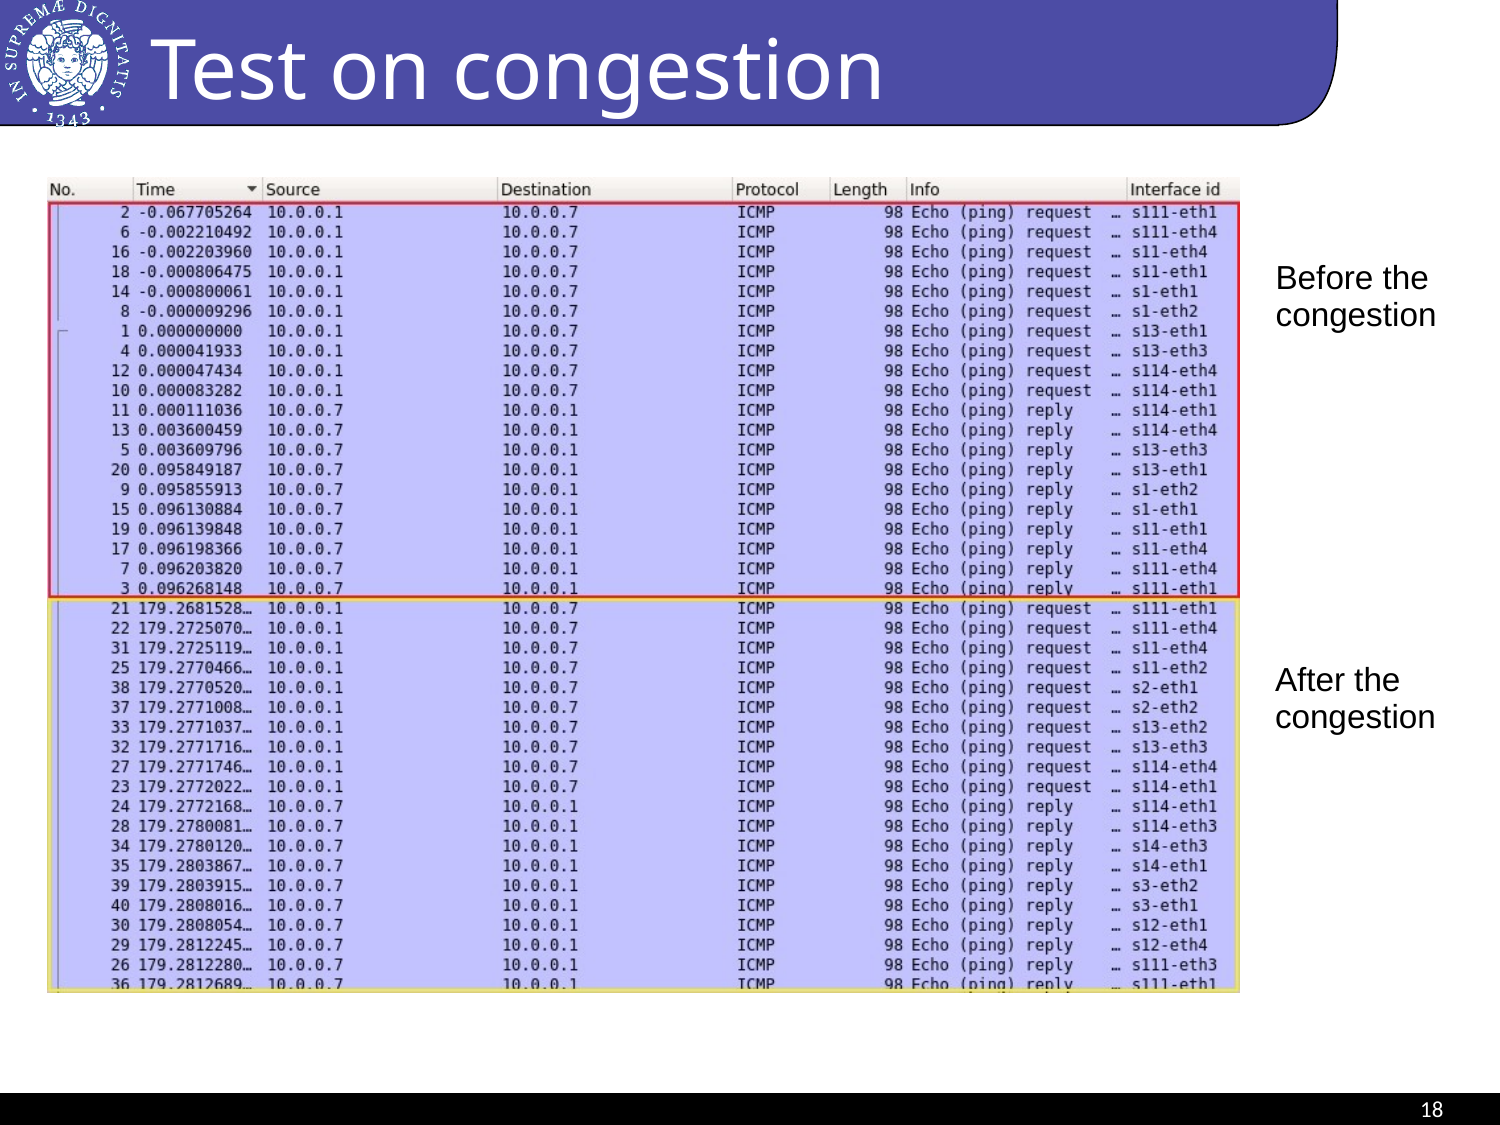

Test on congestion
# Before the congestion
After the congestion